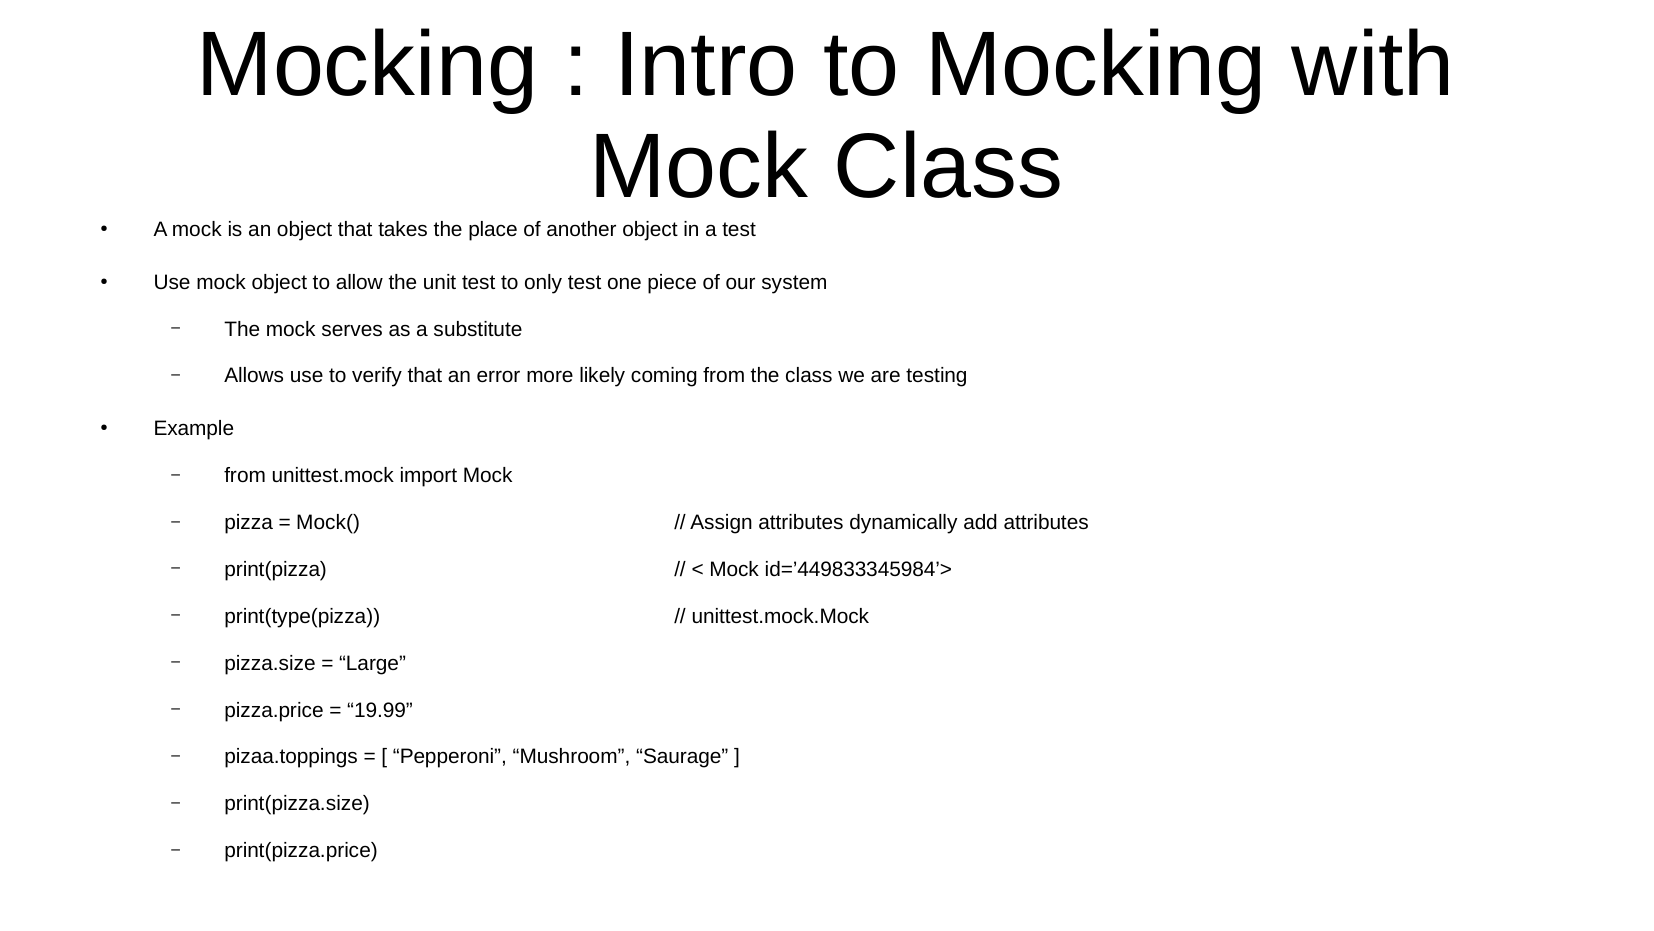

# Mocking : Intro to Mocking with Mock Class
A mock is an object that takes the place of another object in a test
Use mock object to allow the unit test to only test one piece of our system
The mock serves as a substitute
Allows use to verify that an error more likely coming from the class we are testing
Example
from unittest.mock import Mock
pizza = Mock()					// Assign attributes dynamically add attributes
print(pizza)					// < Mock id=’449833345984’>
print(type(pizza))				// unittest.mock.Mock
pizza.size = “Large”
pizza.price = “19.99”
pizaa.toppings = [ “Pepperoni”, “Mushroom”, “Saurage” ]
print(pizza.size)
print(pizza.price)